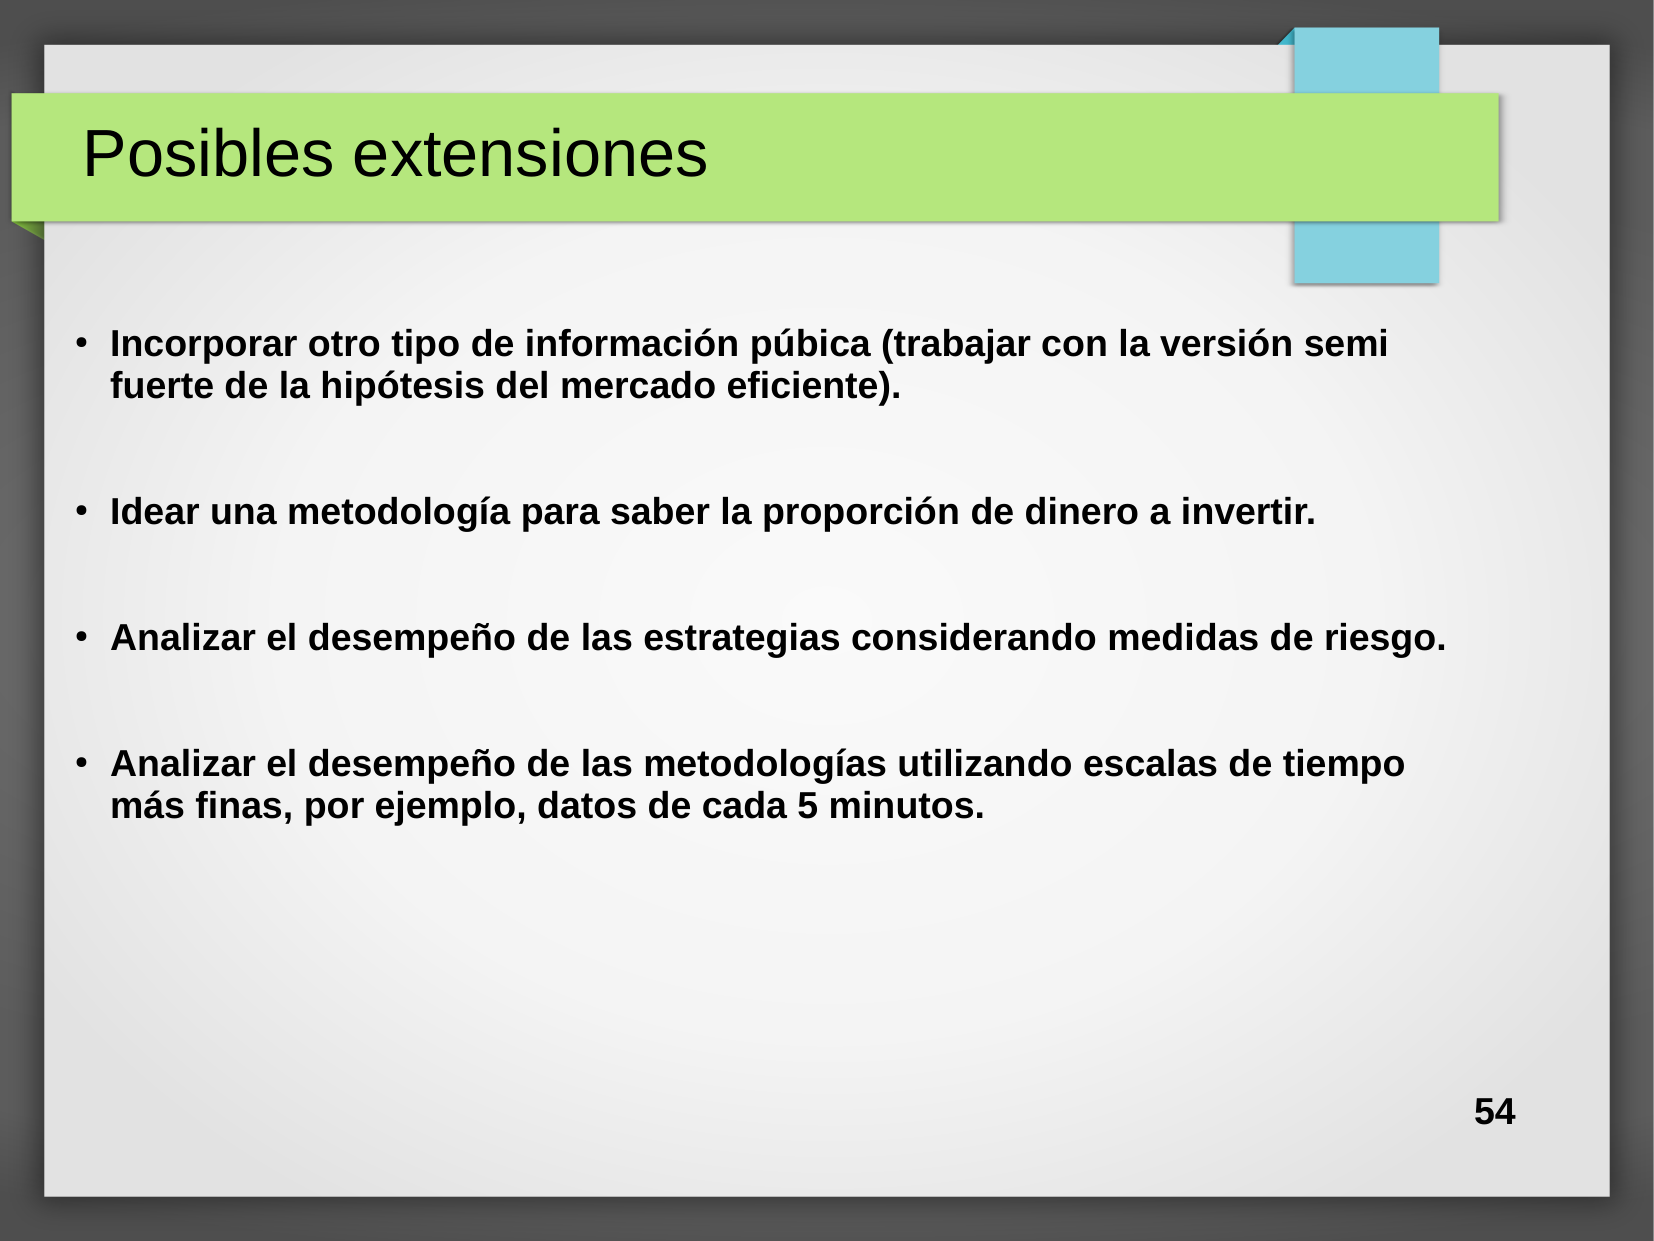

# Posibles extensiones
Incorporar otro tipo de información púbica (trabajar con la versión semi fuerte de la hipótesis del mercado eficiente).
Idear una metodología para saber la proporción de dinero a invertir.
Analizar el desempeño de las estrategias considerando medidas de riesgo.
Analizar el desempeño de las metodologías utilizando escalas de tiempo más finas, por ejemplo, datos de cada 5 minutos.